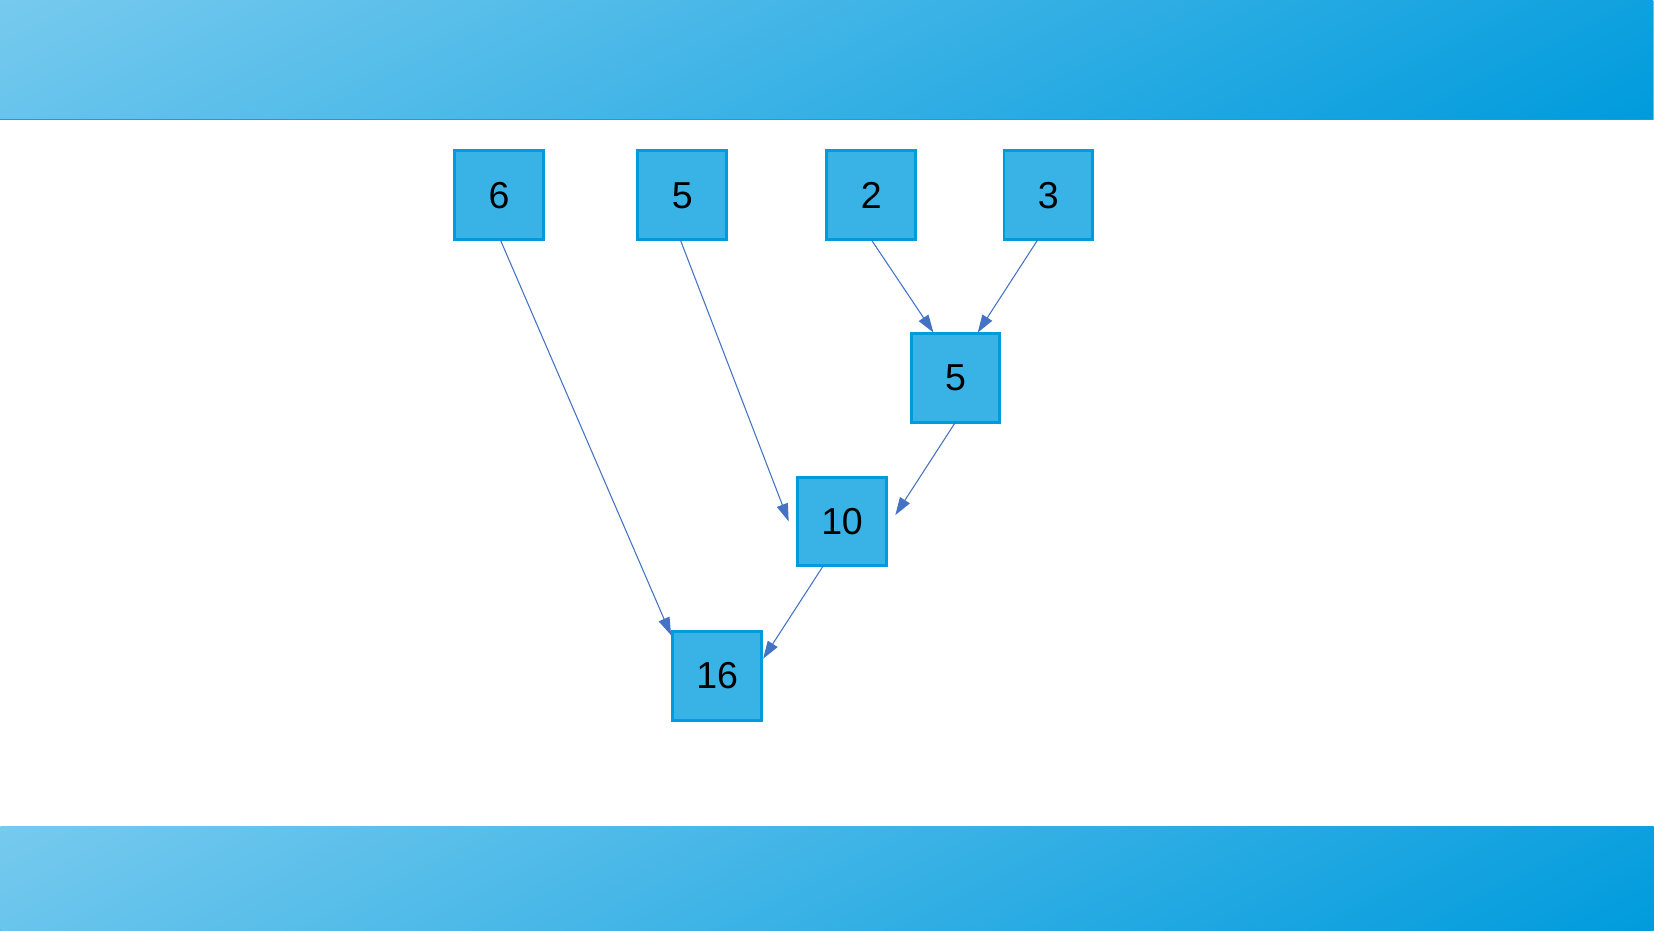

6
5
2
3
5
10
16